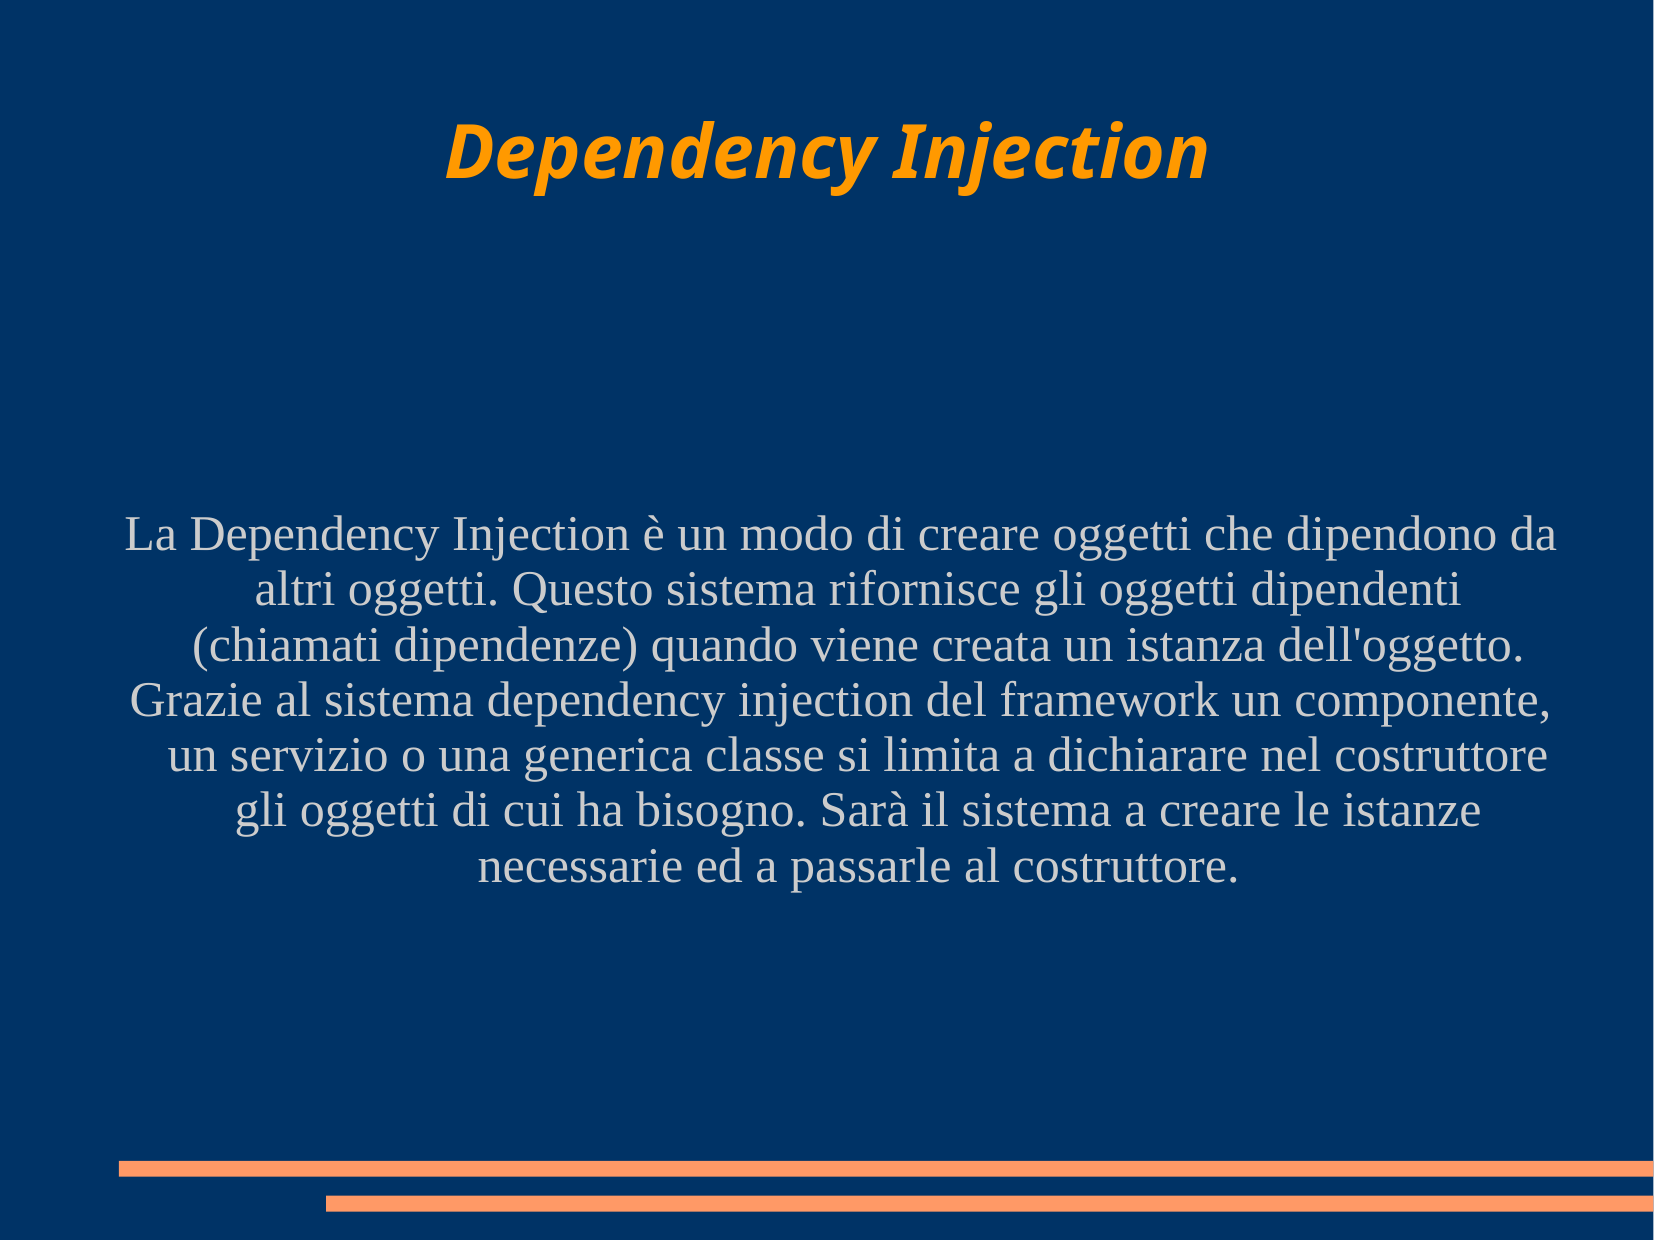

# Dependency Injection
La Dependency Injection è un modo di creare oggetti che dipendono da altri oggetti. Questo sistema rifornisce gli oggetti dipendenti (chiamati dipendenze) quando viene creata un istanza dell'oggetto.
Grazie al sistema dependency injection del framework un componente, un servizio o una generica classe si limita a dichiarare nel costruttore gli oggetti di cui ha bisogno. Sarà il sistema a creare le istanze necessarie ed a passarle al costruttore.